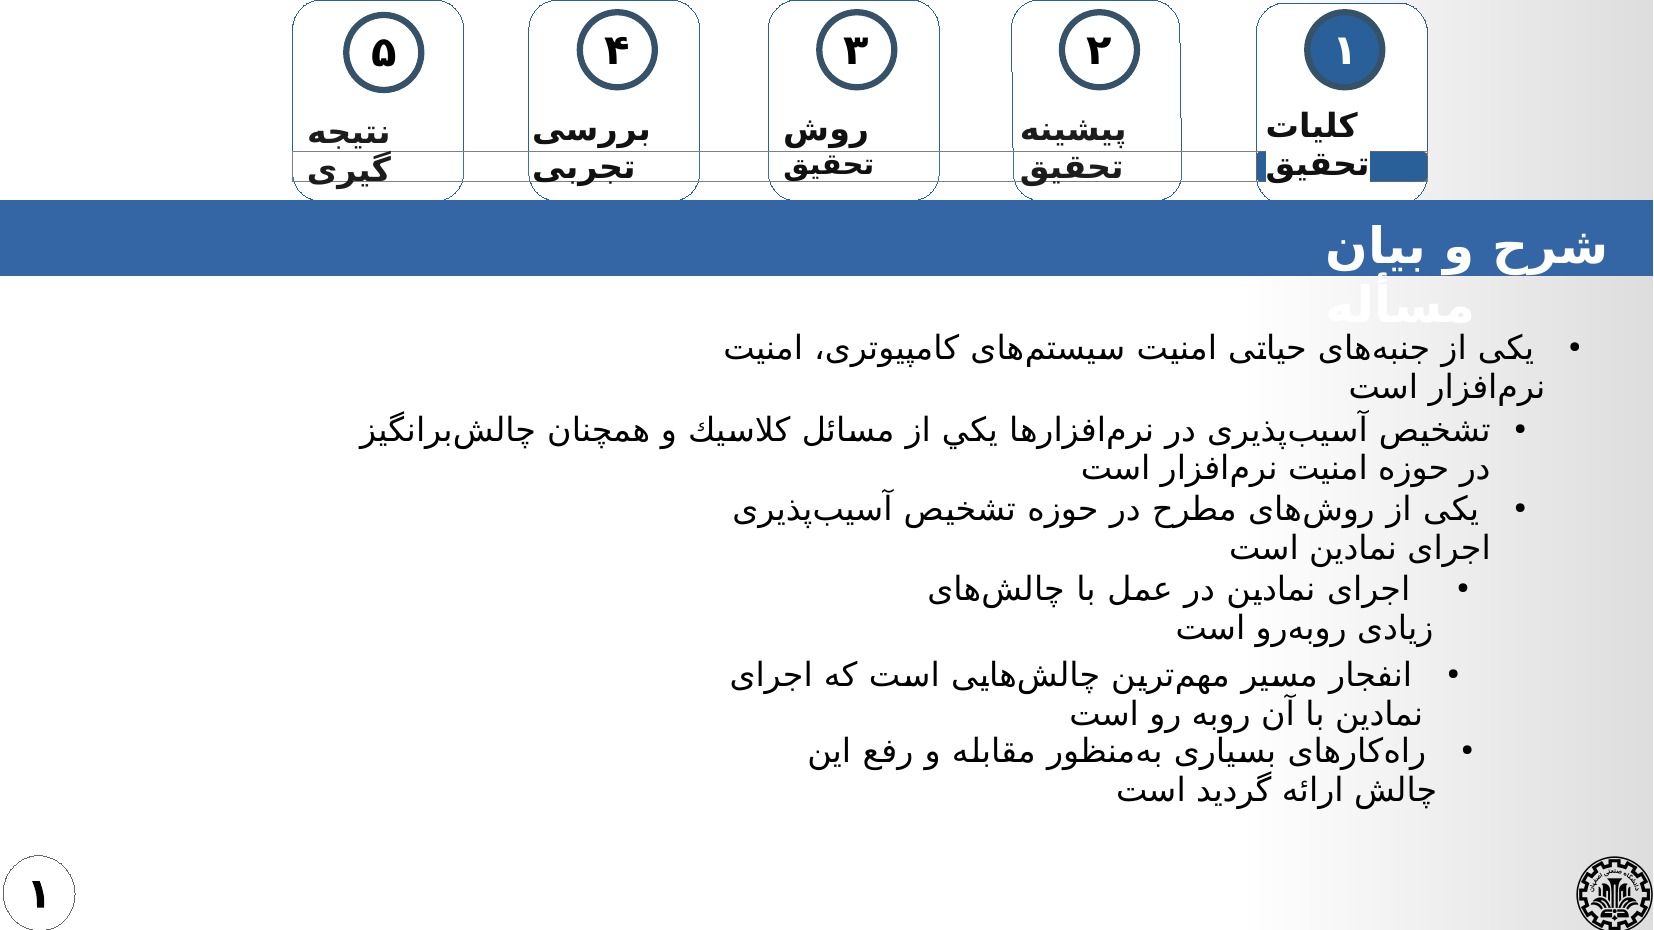

۴
۳
۲
۱
۵
کلیات تحقیق
بررسی تجربی
روش تحقیق
پیشینه تحقیق
نتیجه گیری
شرح و بیان مسأله
 یکی از جنبه‌های حیاتی امنیت سیستم‌های کامپیوتری، امنیت نرم‌افزار است
تشخيص آسیب‌پذیری در نرم‌افزارها یكي از مسائل كلاسيك و همچنان چالش‌برانگیز در حوزه امنيت نرم‌افزار است
 یکی از روش‌های مطرح در حوزه تشخیص آسیب‌پذیری اجرای نمادین است
 اجرای نمادین در عمل با چالش‌های زیادی روبه‌رو است
 انفجار مسیر مهم‌ترین چالش‌هایی است که اجرای نمادین با آن روبه رو است
 راه‌کارهای بسیاری به‌منظور مقابله و رفع این چالش ارائه گردید است
۱